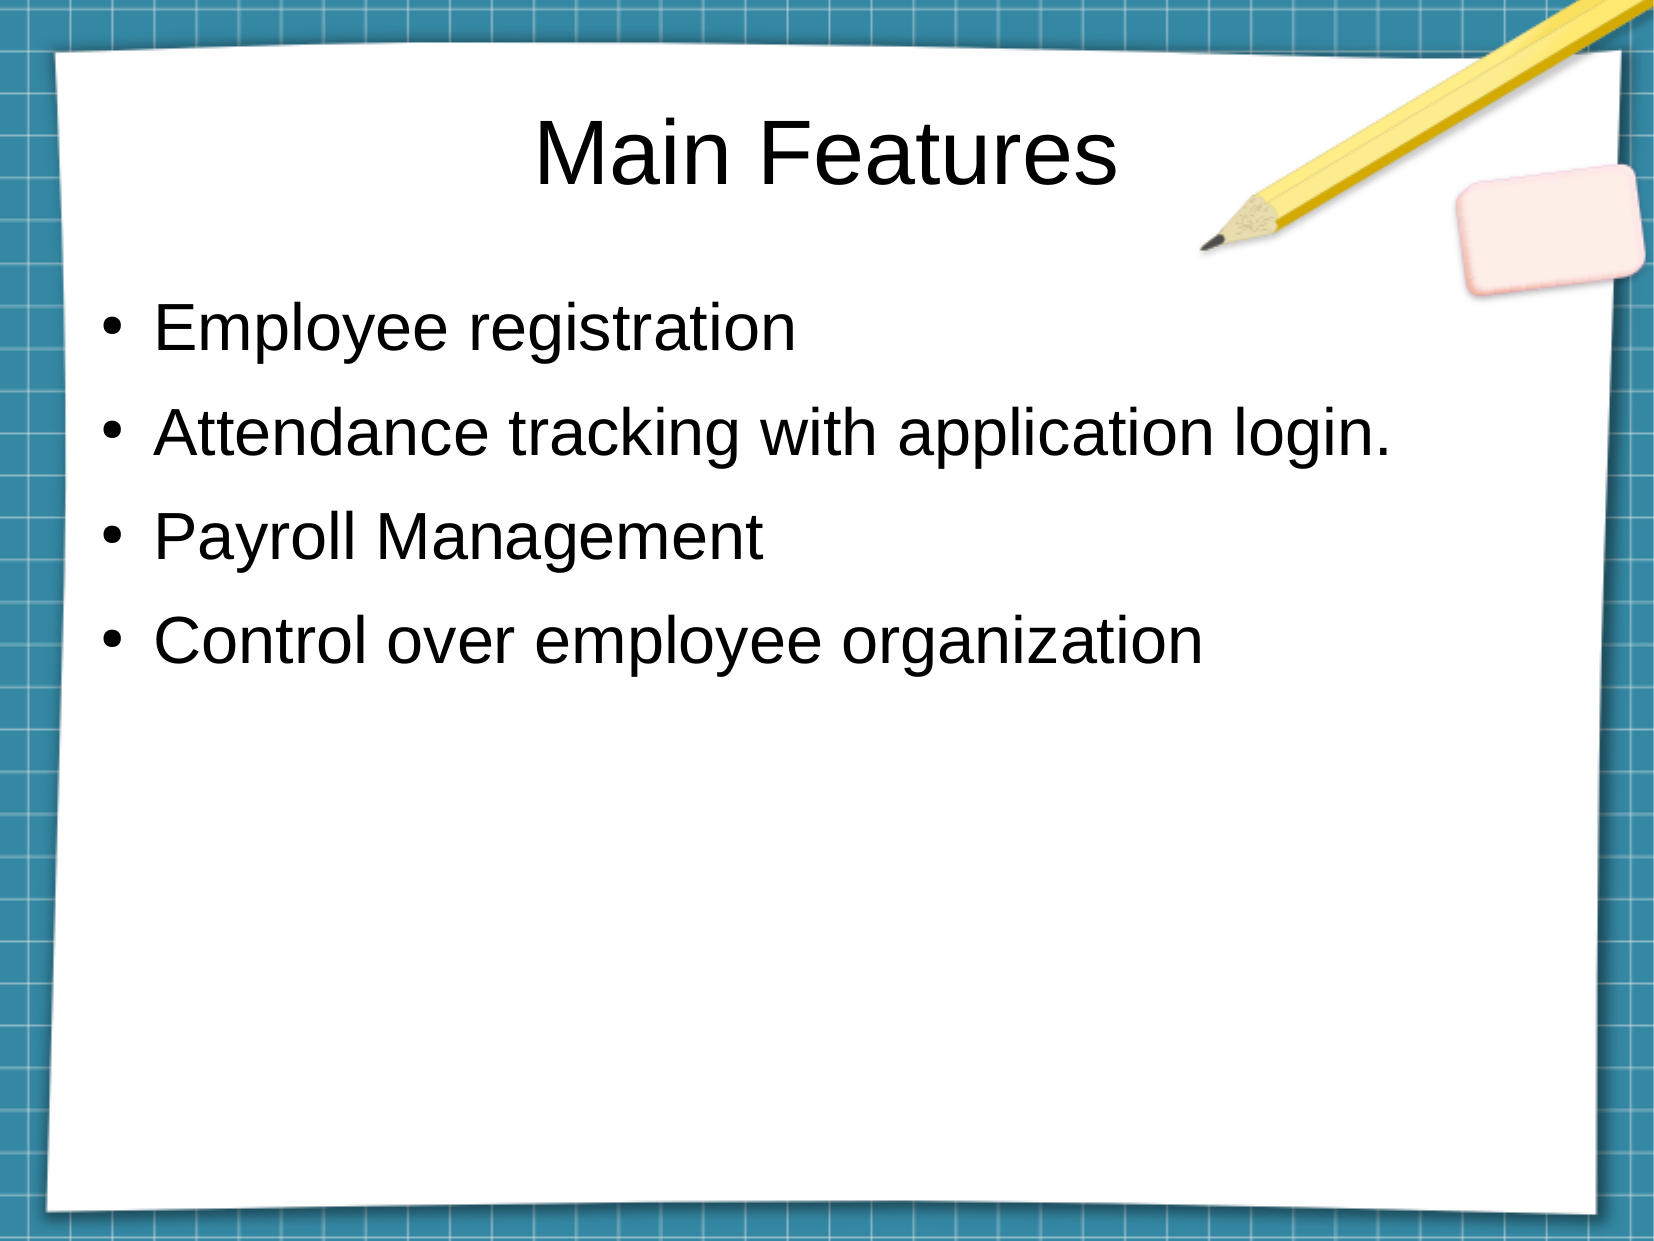

# Main Features
Employee registration
Attendance tracking with application login.
Payroll Management
Control over employee organization